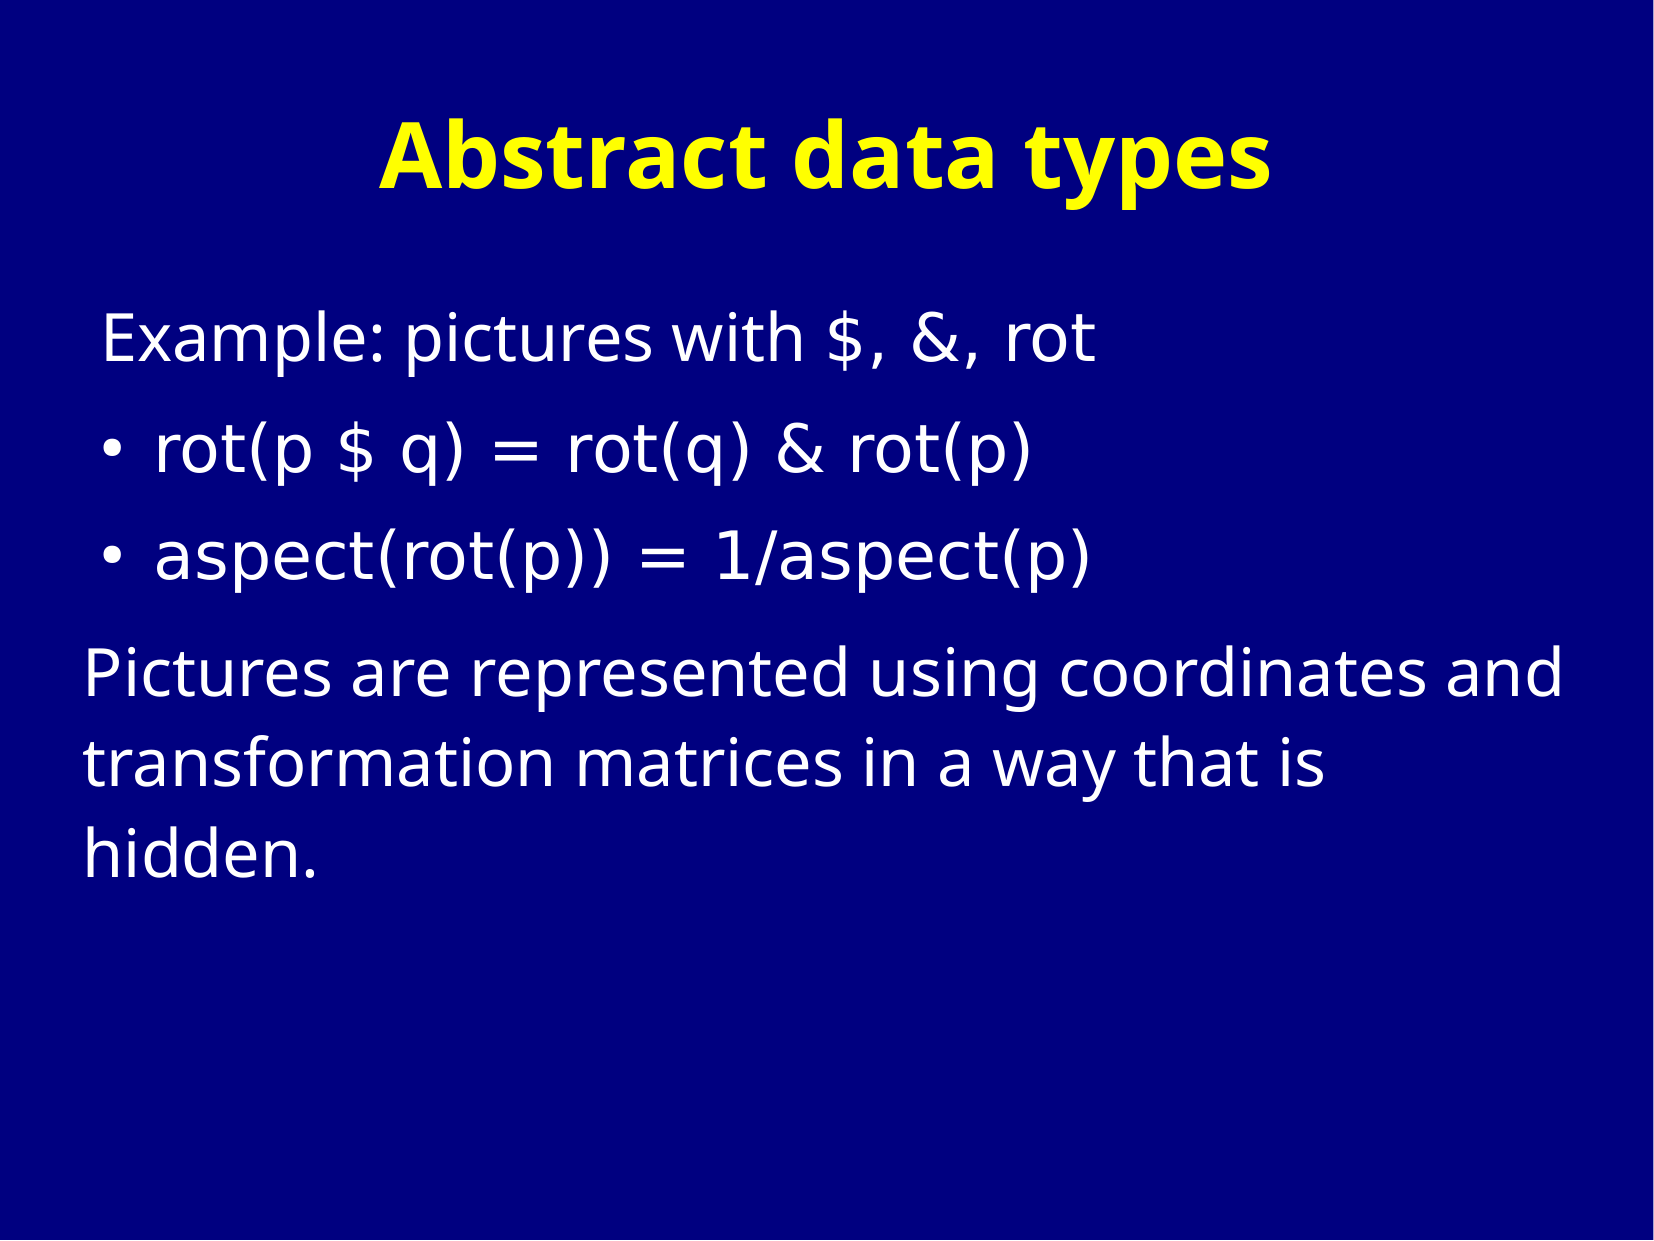

# Abstract data types
Example: pictures with $, &, rot
rot(p $ q) = rot(q) & rot(p)
aspect(rot(p)) = 1/aspect(p)
Pictures are represented using coordinates and transformation matrices in a way that is hidden.